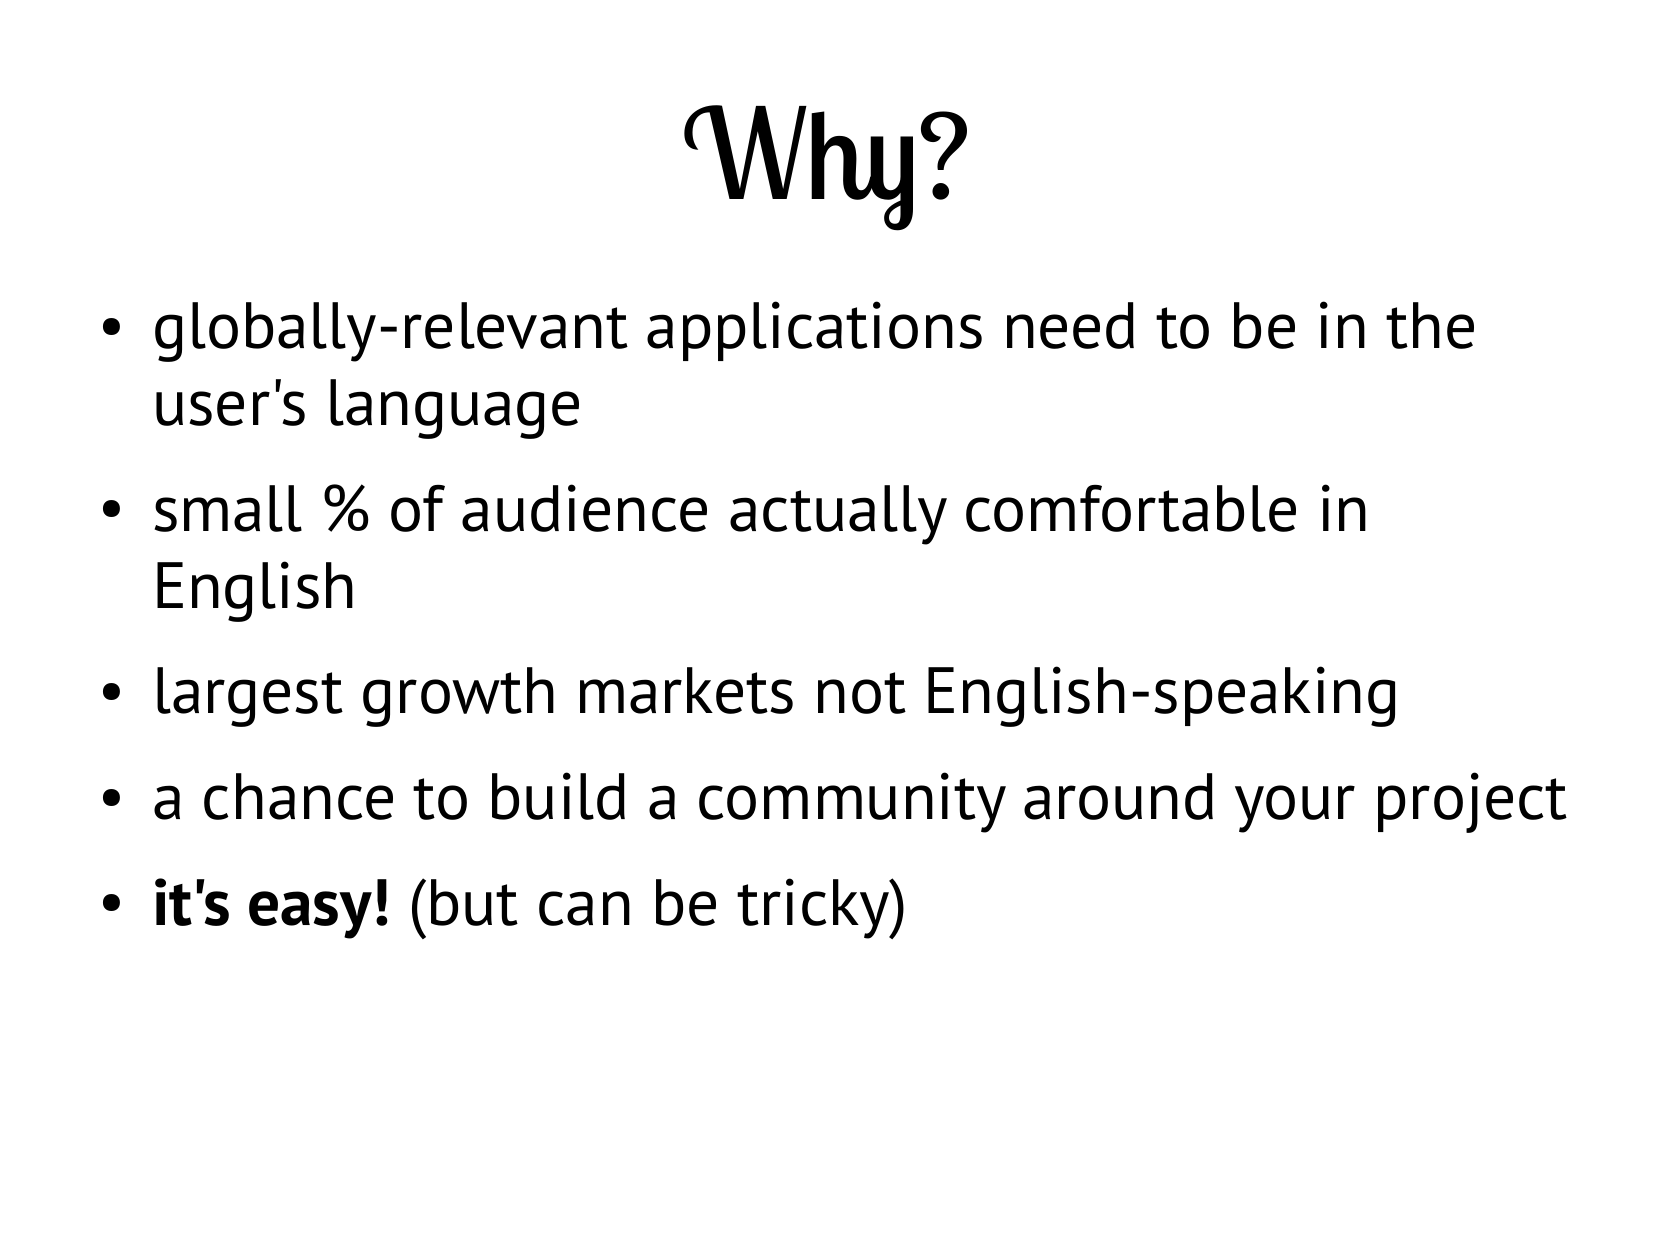

# Why?
globally-relevant applications need to be in the user's language
small % of audience actually comfortable in English
largest growth markets not English-speaking
a chance to build a community around your project
it's easy! (but can be tricky)